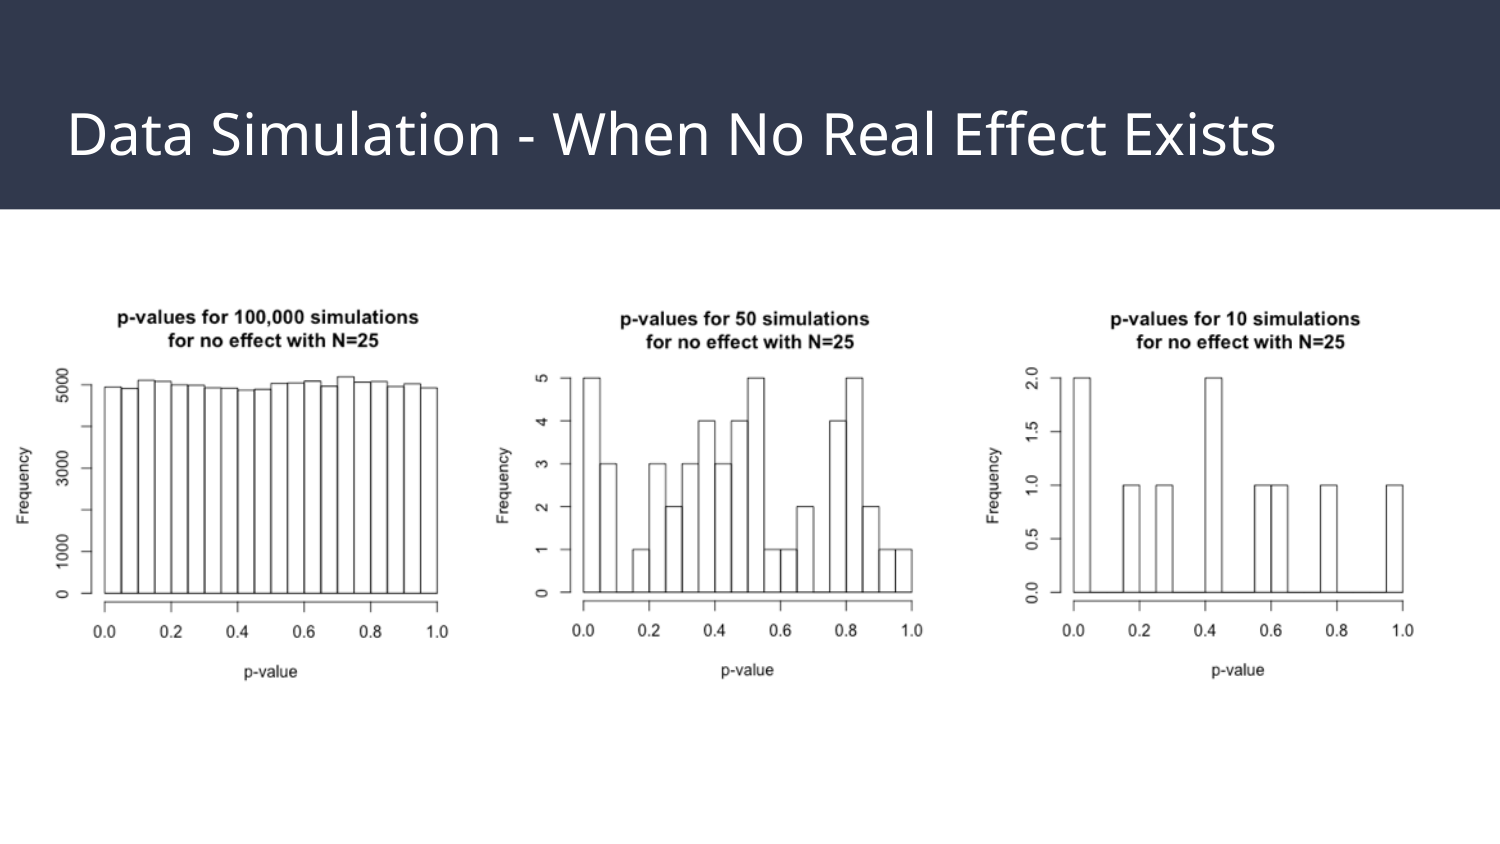

# Data Simulation - When No Real Effect Exists